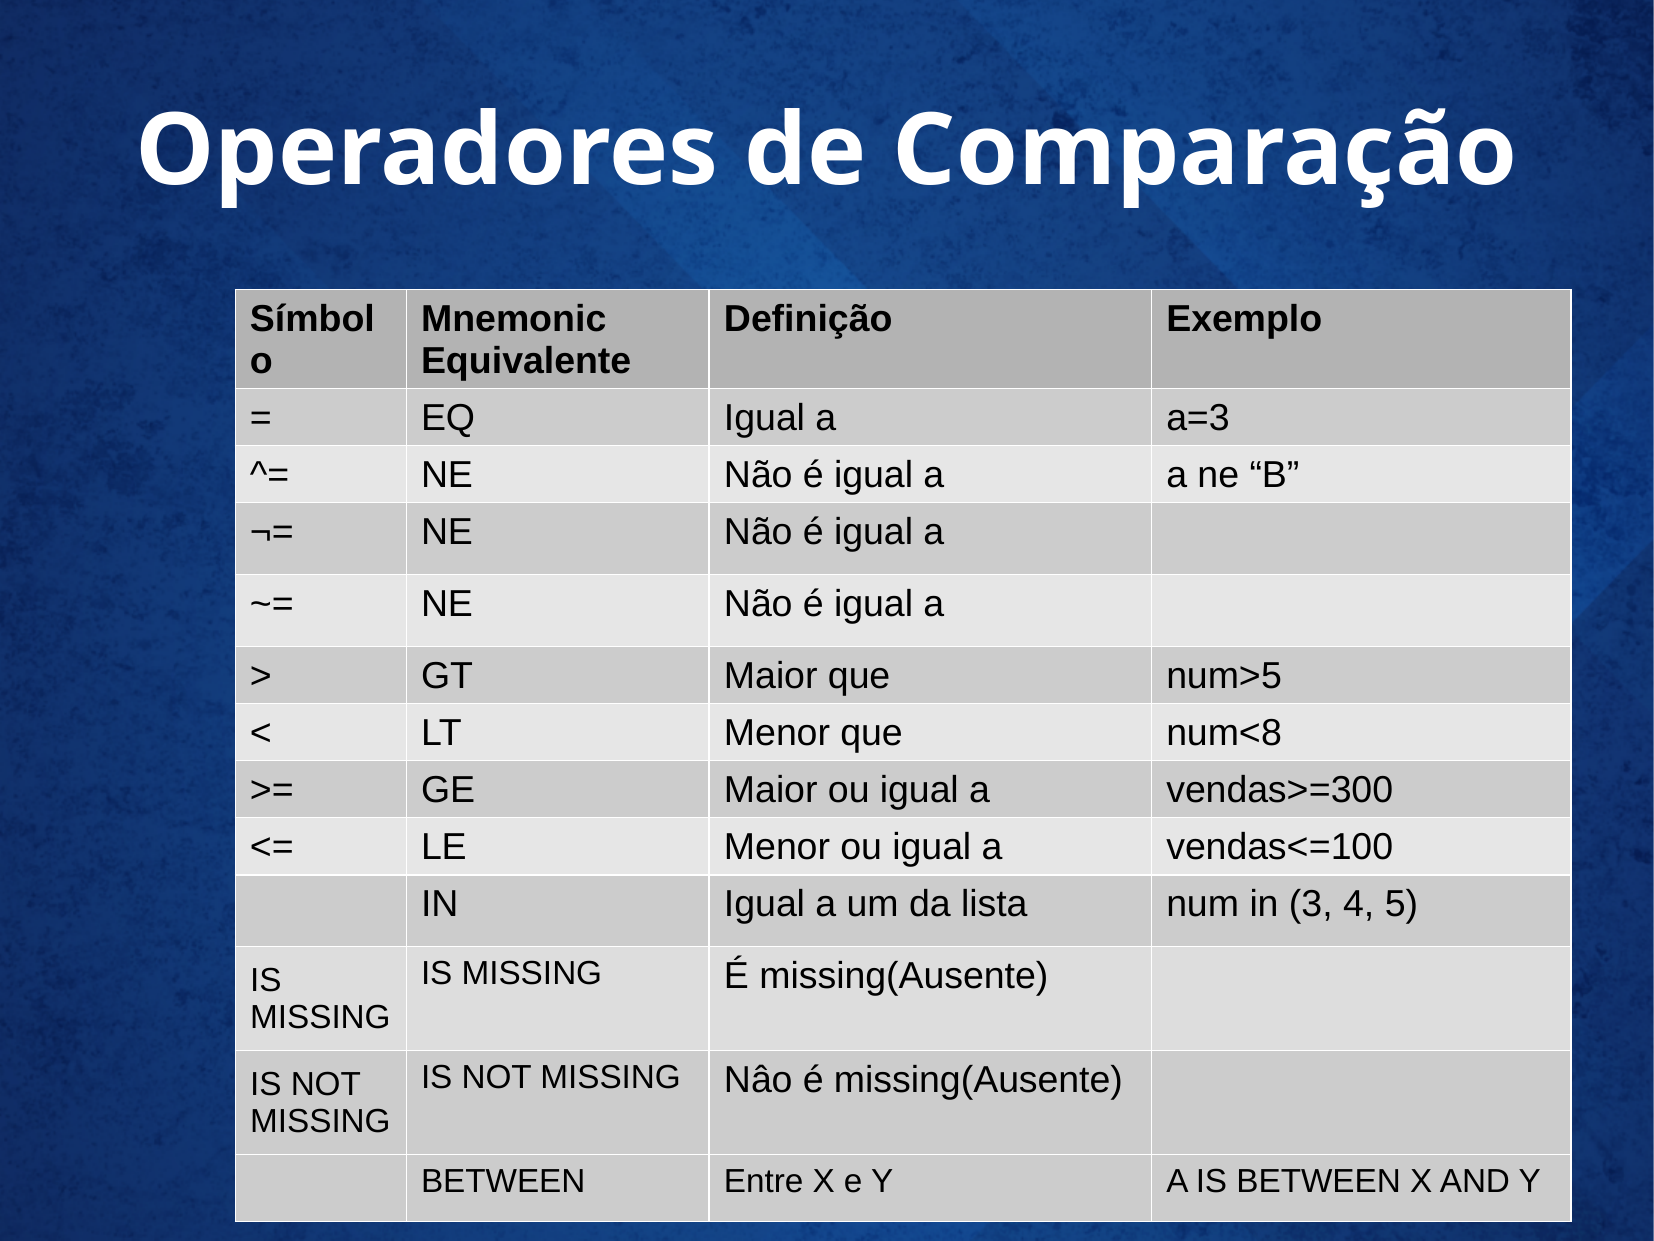

Operadores de Comparação
| Símbolo | Mnemonic Equivalente | Definição | Exemplo |
| --- | --- | --- | --- |
| = | EQ | Igual a | a=3 |
| ^= | NE | Não é igual a | a ne “B” |
| ¬= | NE | Não é igual a | |
| ~= | NE | Não é igual a | |
| > | GT | Maior que | num>5 |
| < | LT | Menor que | num<8 |
| >= | GE | Maior ou igual a | vendas>=300 |
| <= | LE | Menor ou igual a | vendas<=100 |
| | IN | Igual a um da lista | num in (3, 4, 5) |
| IS MISSING | IS MISSING | É missing(Ausente) | |
| IS NOT MISSING | IS NOT MISSING | Nâo é missing(Ausente) | |
| | BETWEEN | Entre X e Y | A IS BETWEEN X AND Y |